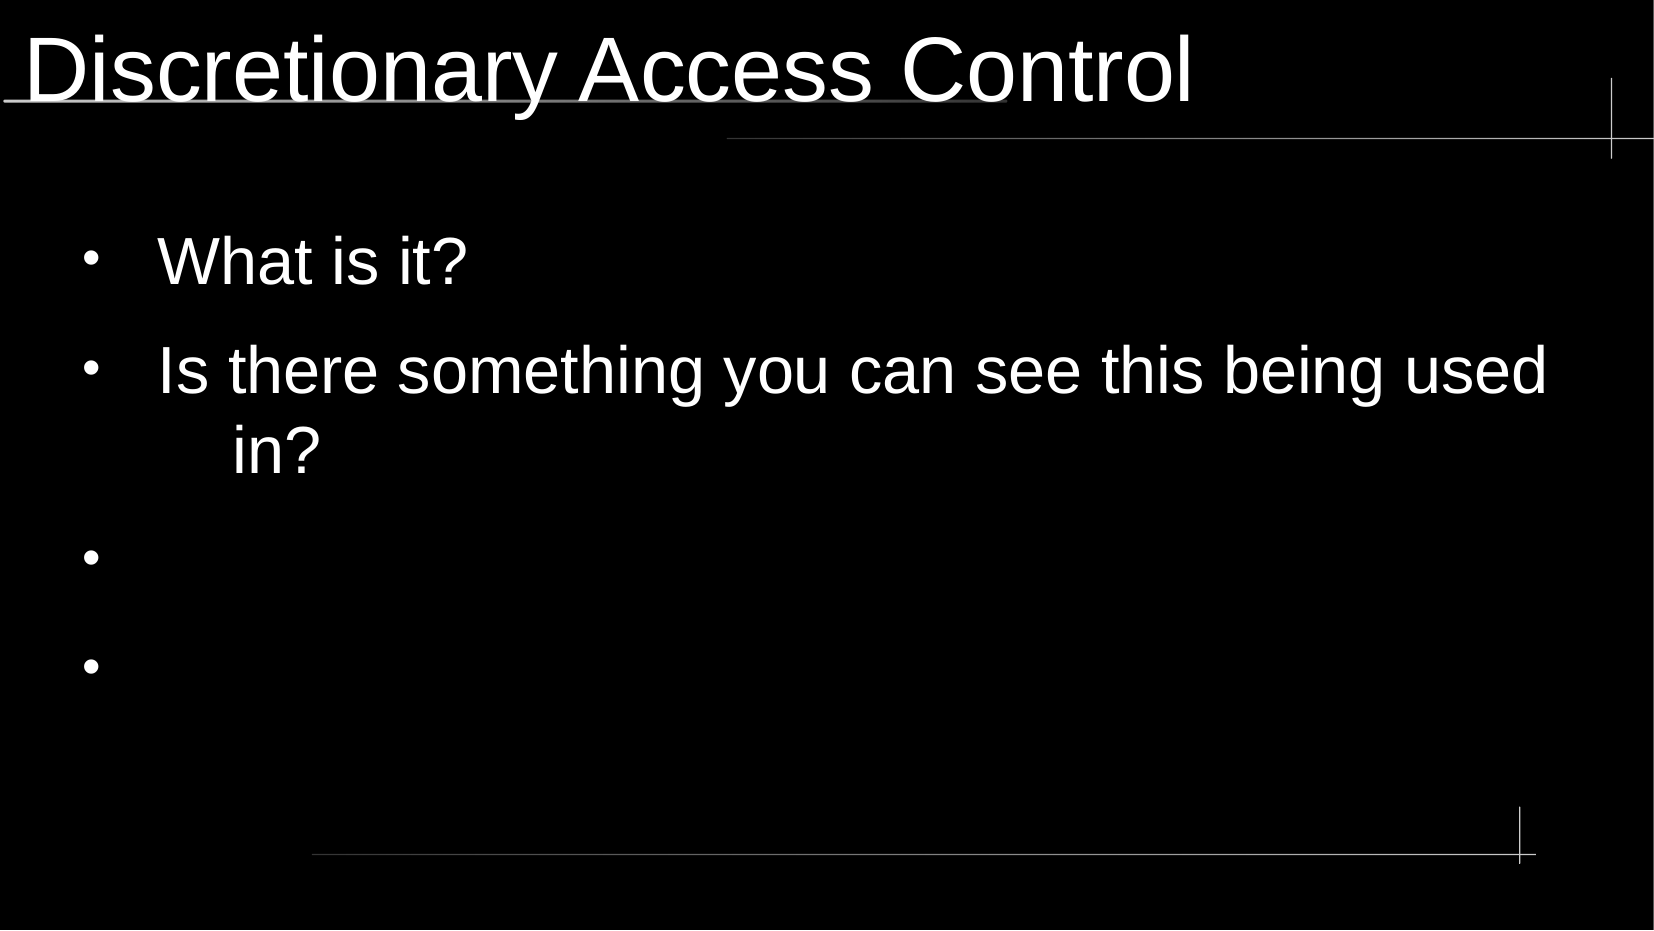

# Discretionary Access Control
What is it?
Is there something you can see this being used in?